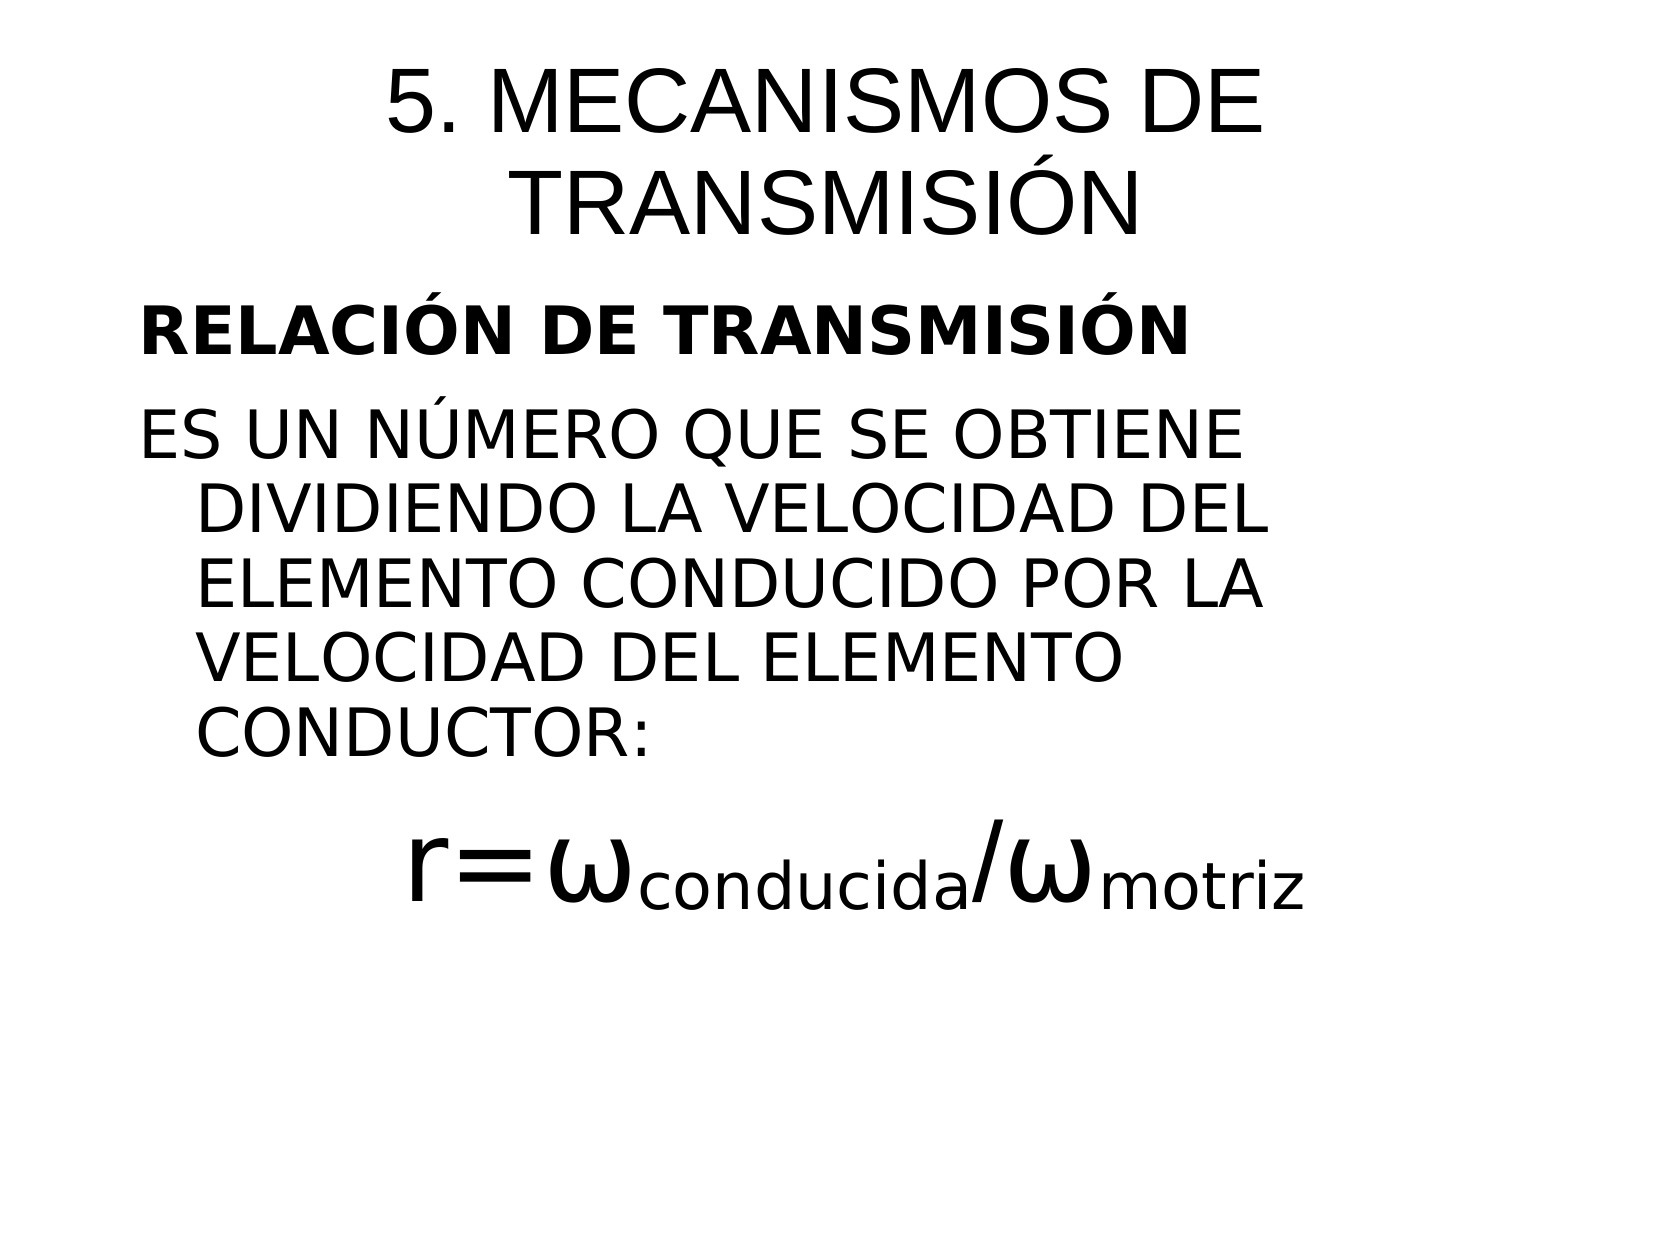

# 5. MECANISMOS DE TRANSMISIÓN
RELACIÓN DE TRANSMISIÓN
ES UN NÚMERO QUE SE OBTIENE DIVIDIENDO LA VELOCIDAD DEL ELEMENTO CONDUCIDO POR LA VELOCIDAD DEL ELEMENTO CONDUCTOR:
r=ωconducida/ωmotriz